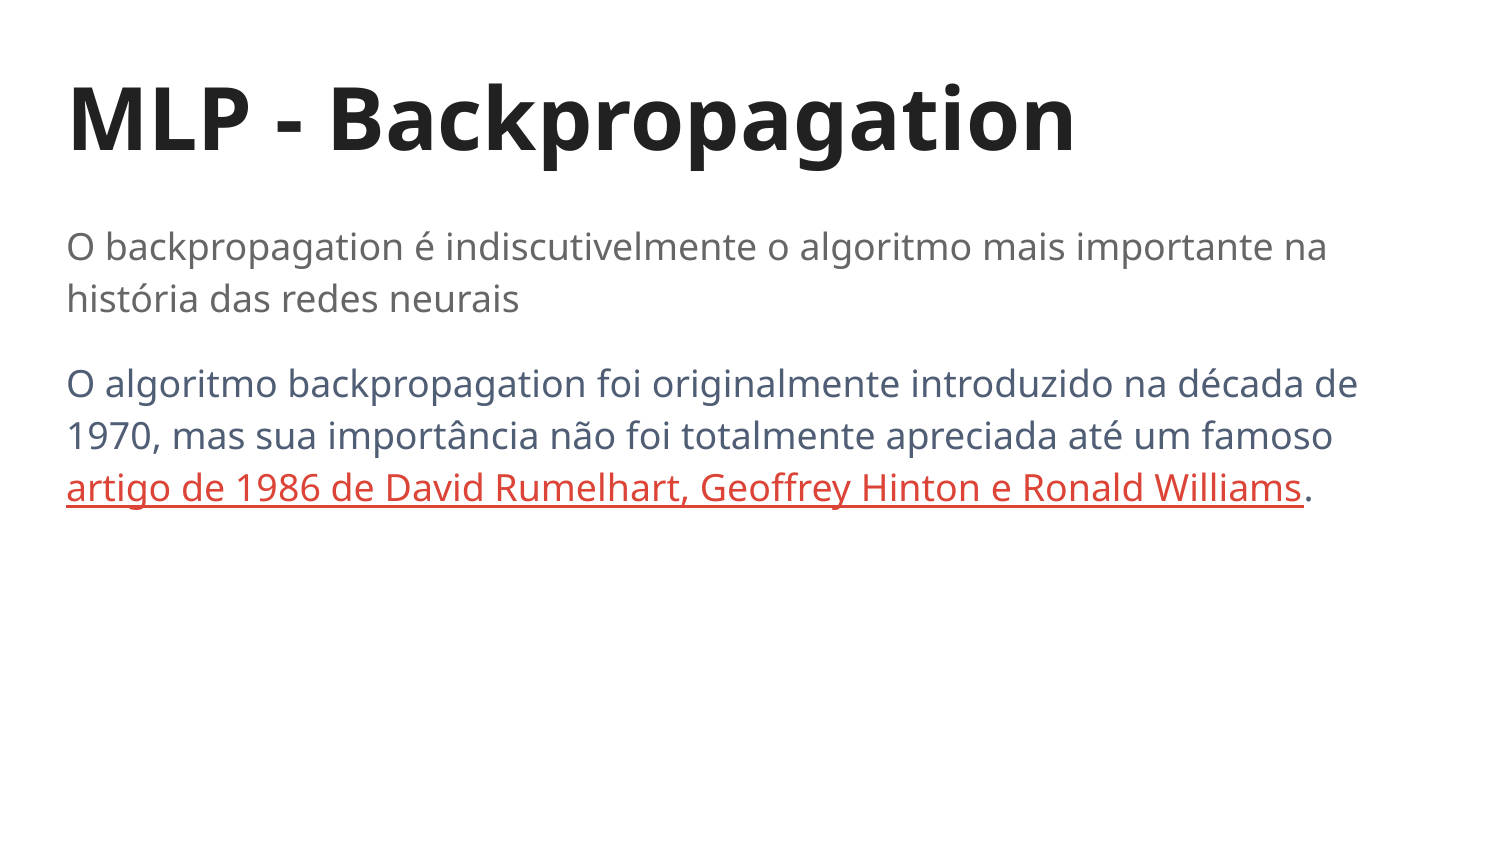

# MLP - Backpropagation
O backpropagation é indiscutivelmente o algoritmo mais importante na história das redes neurais
O algoritmo backpropagation foi originalmente introduzido na década de 1970, mas sua importância não foi totalmente apreciada até um famoso artigo de 1986 de David Rumelhart, Geoffrey Hinton e Ronald Williams.